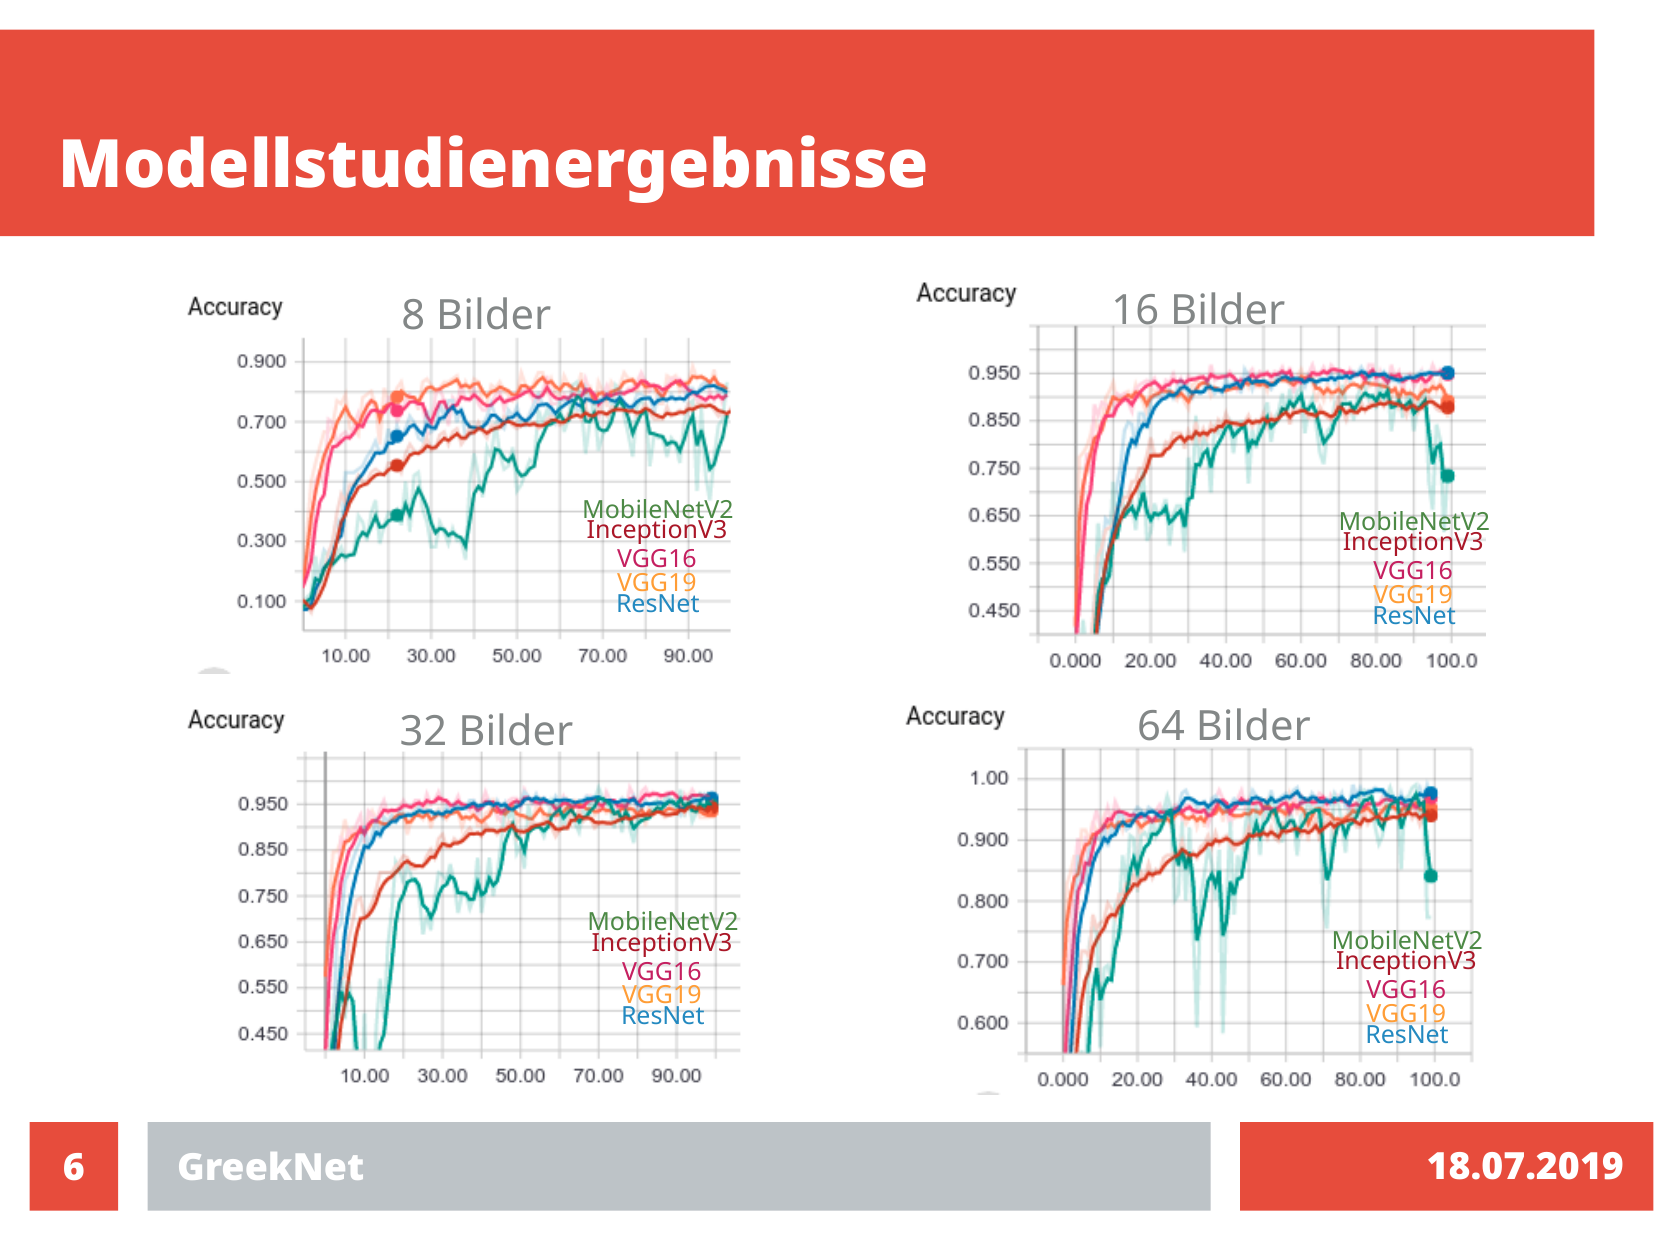

# Modellstudienergebnisse
16 Bilder
8 Bilder
MobileNetV2
MobileNetV2
InceptionV3
InceptionV3
VGG16
VGG16
VGG19
VGG19
ResNet
ResNet
64 Bilder
32 Bilder
MobileNetV2
MobileNetV2
InceptionV3
InceptionV3
VGG16
VGG16
VGG19
VGG19
ResNet
ResNet
6
GreekNet
18.07.2019